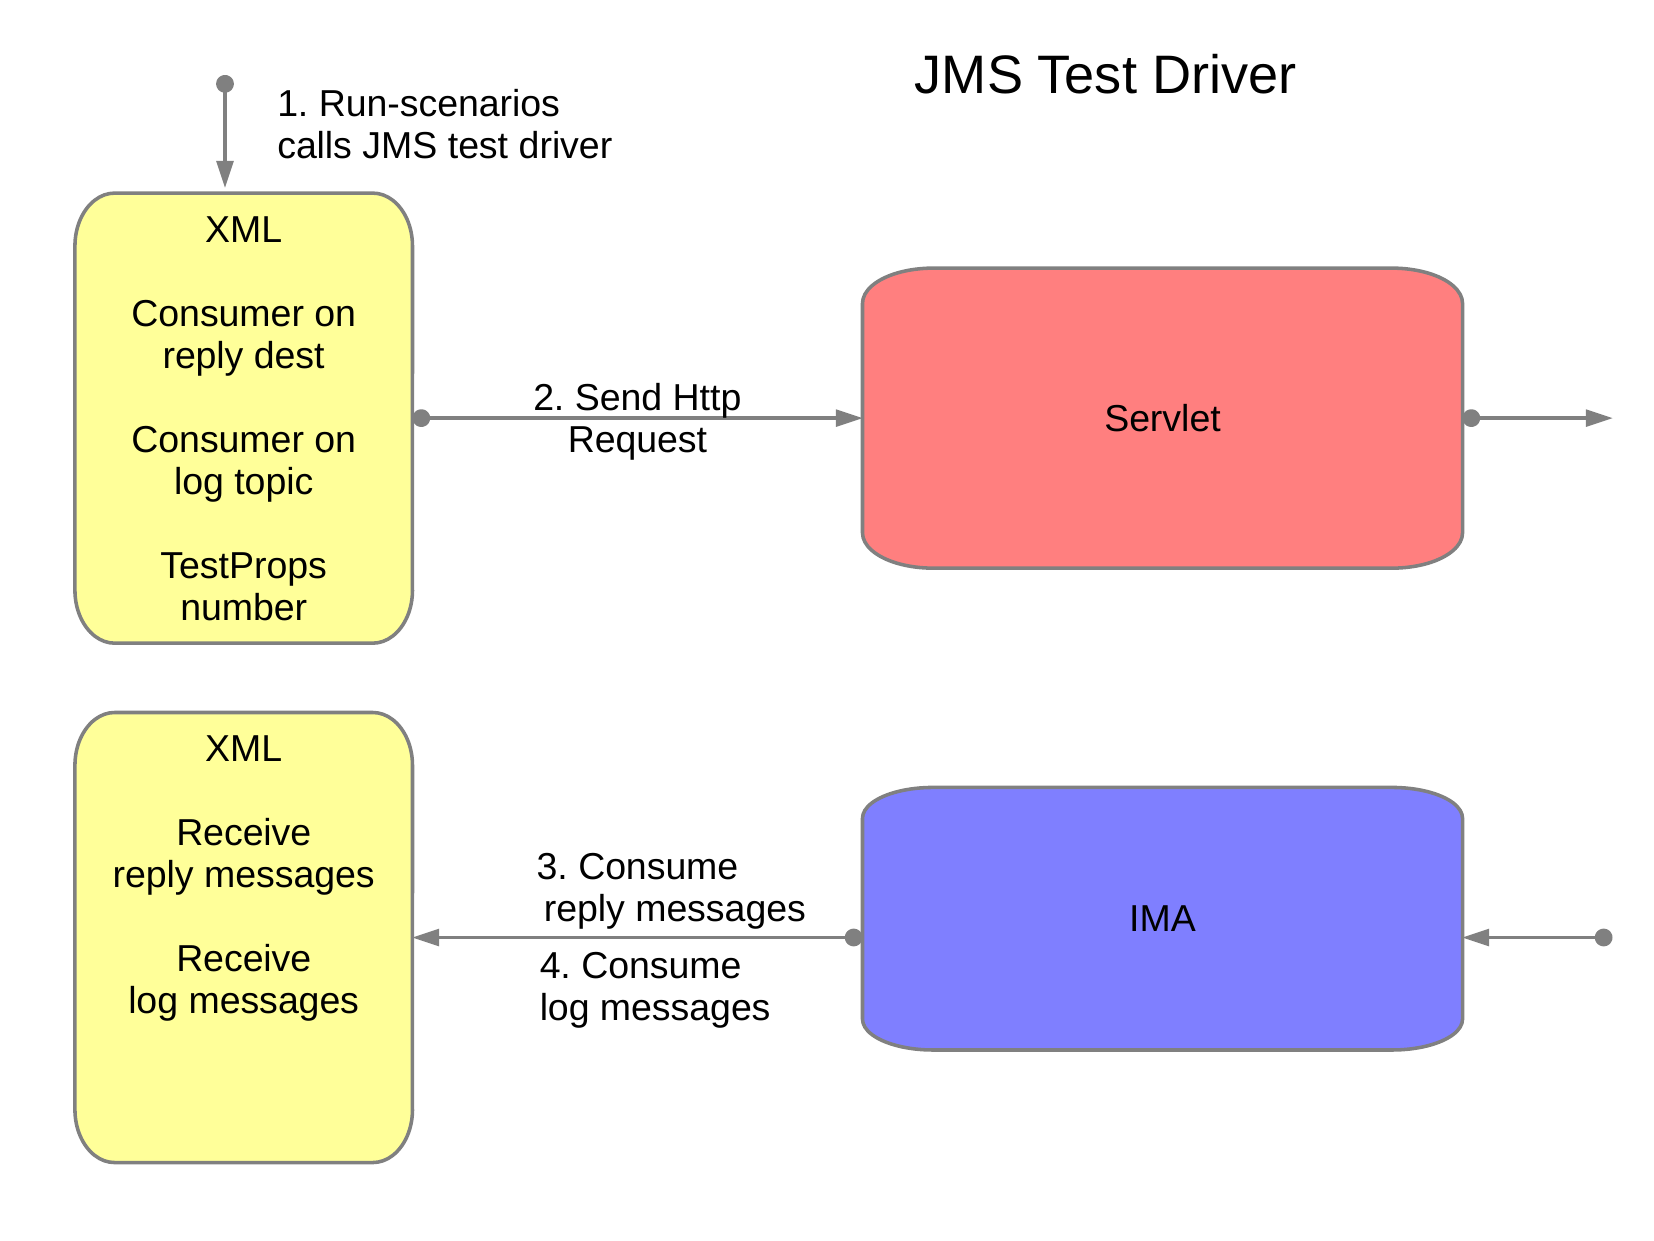

JMS Test Driver
1. Run-scenarios
calls JMS test driver
XML
Consumer on
reply dest
Consumer on
log topic
TestProps
number
Servlet
2. Send Http
Request
XML
Receive
reply messages
Receive
log messages
IMA
3. Consume
	reply messages
4. Consume
log messages